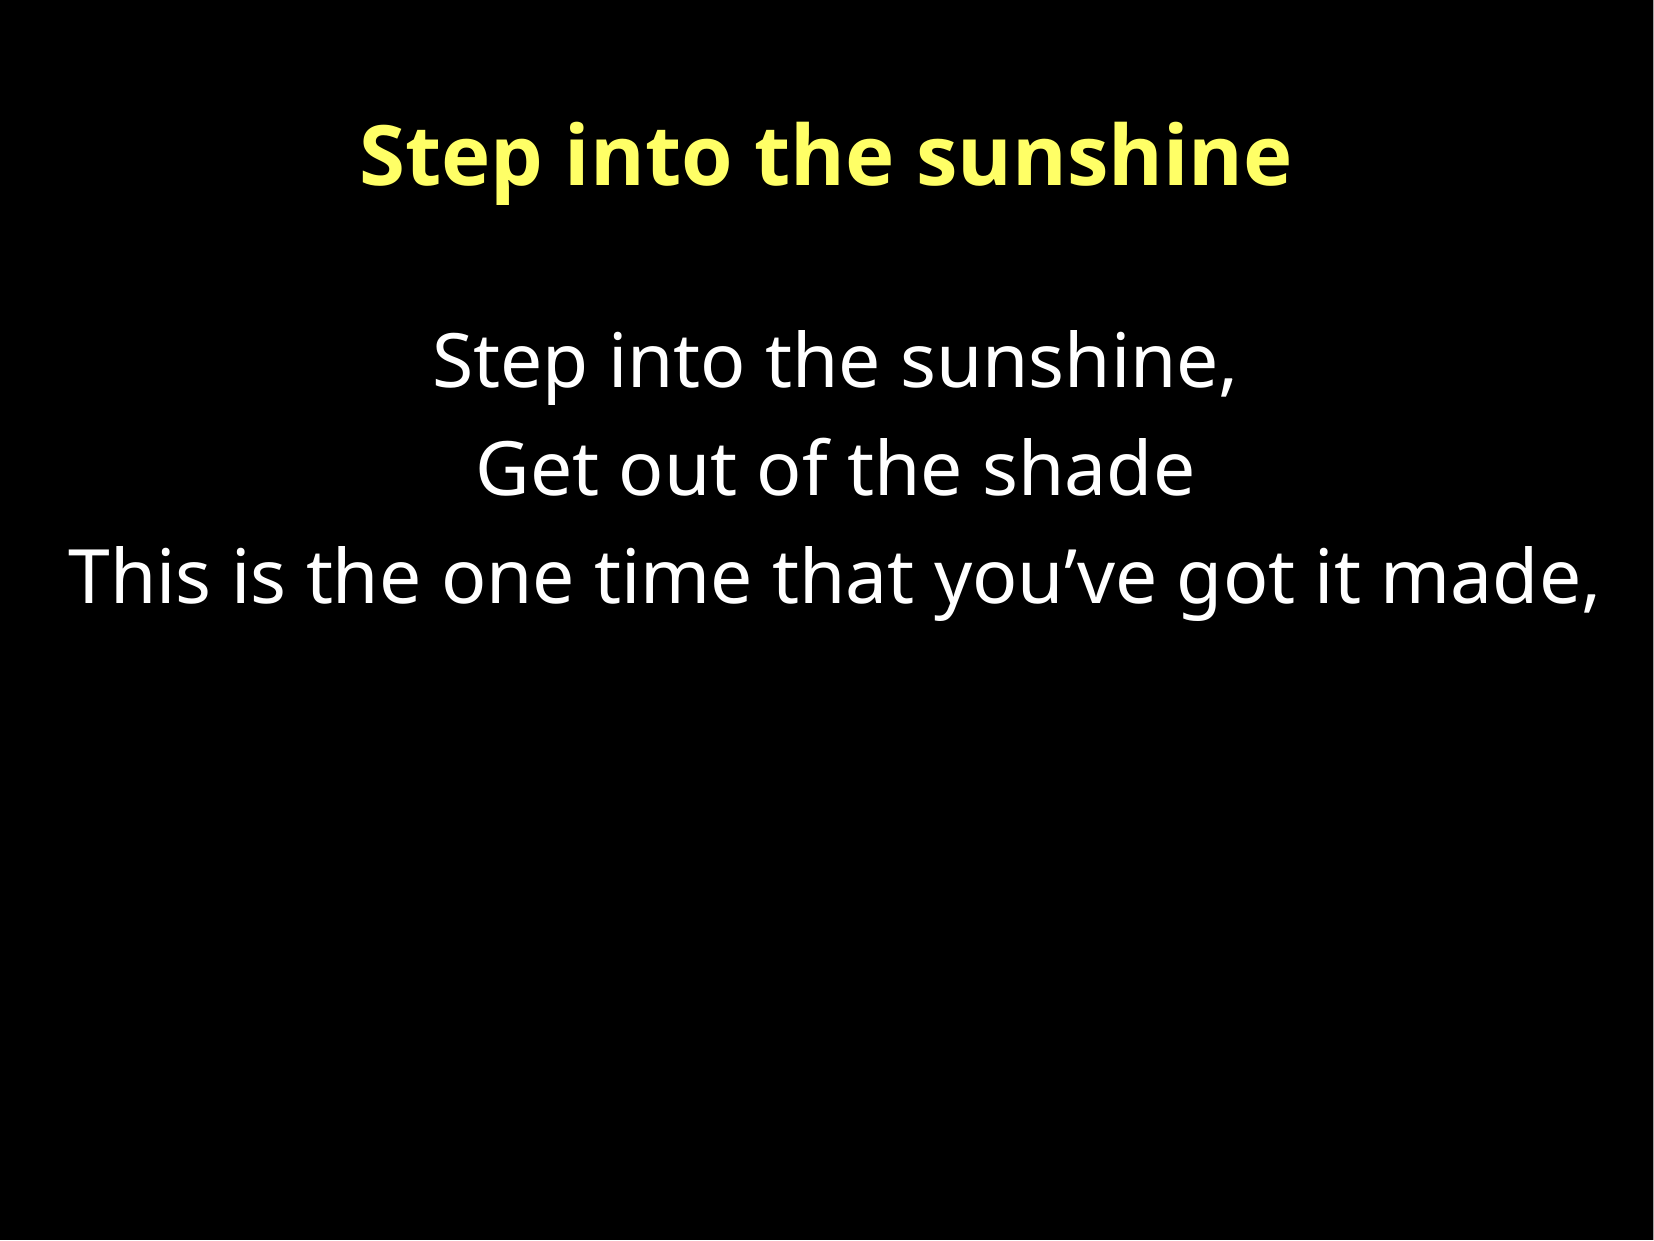

# Step into the sunshine
Step into the sunshine,
Get out of the shade
This is the one time that you’ve got it made,